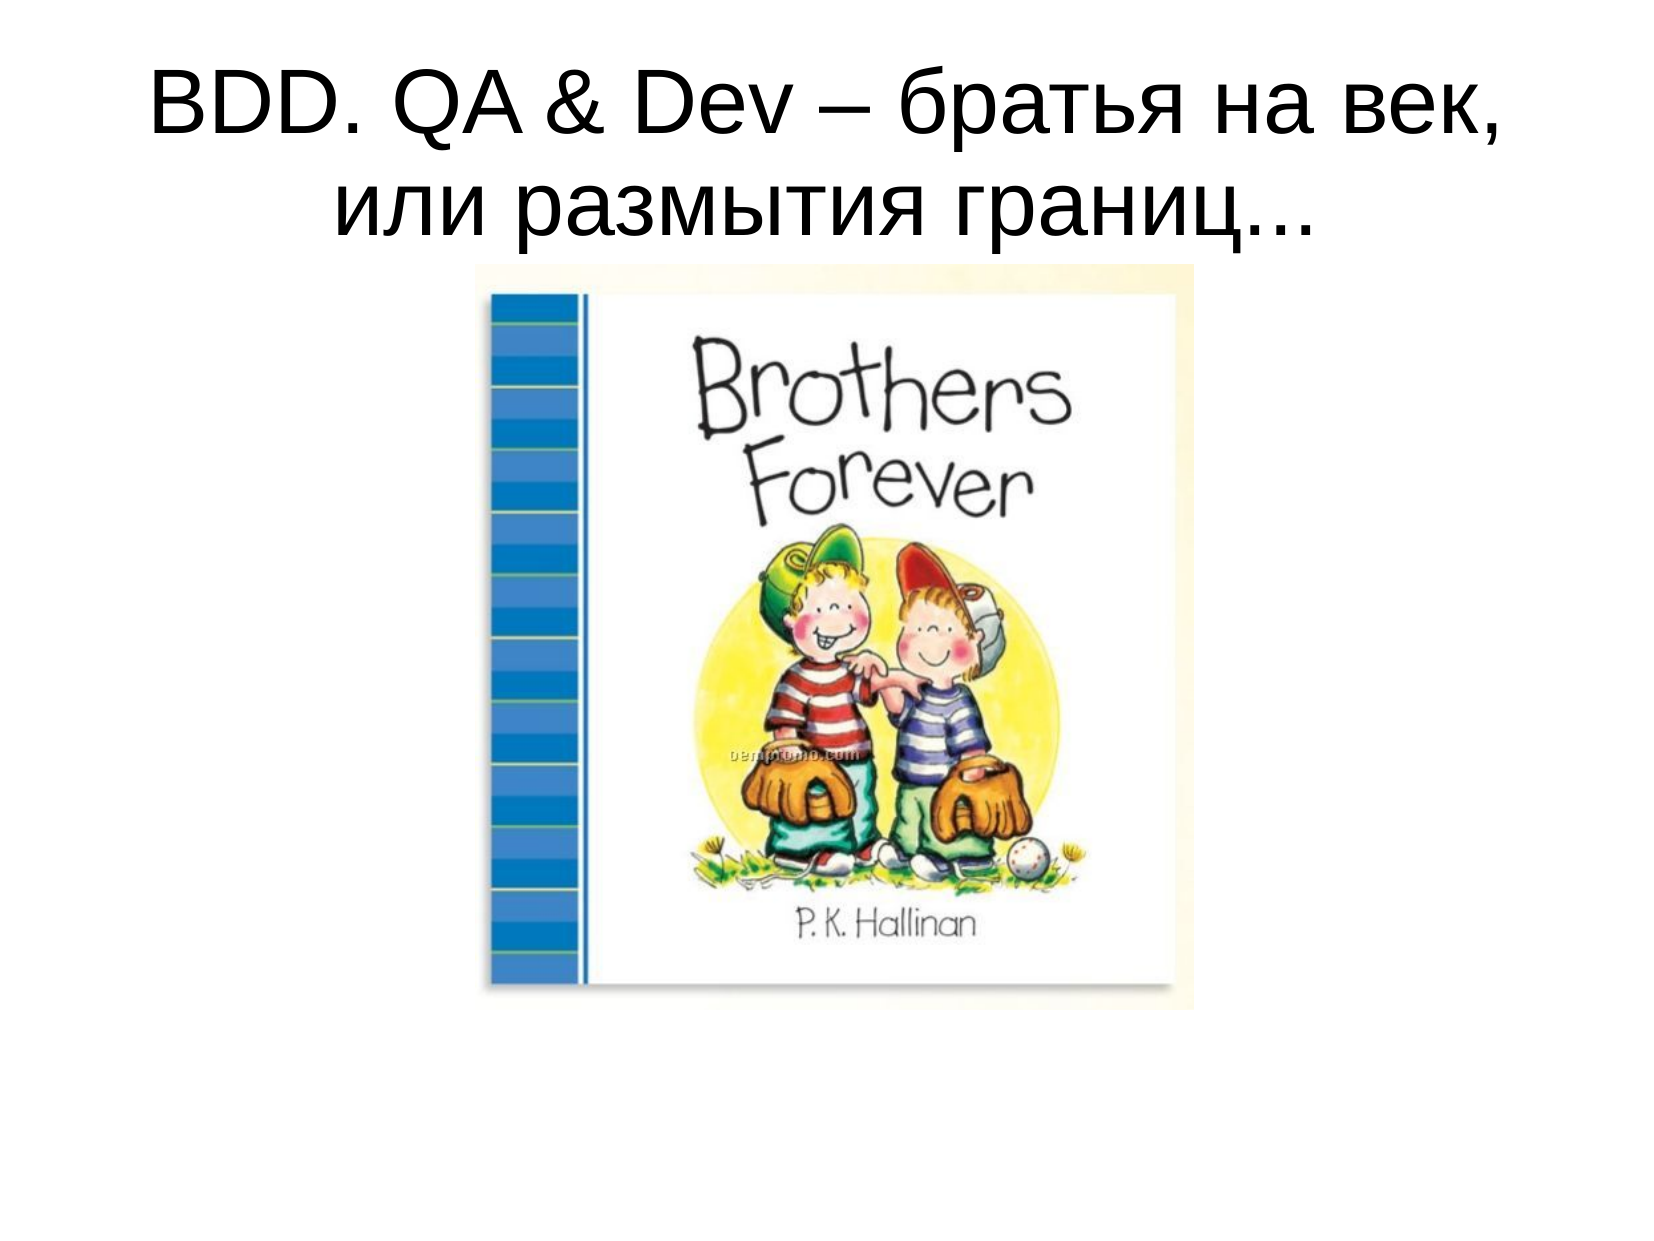

# BDD. QA & Dev – братья на век, или размытия границ...